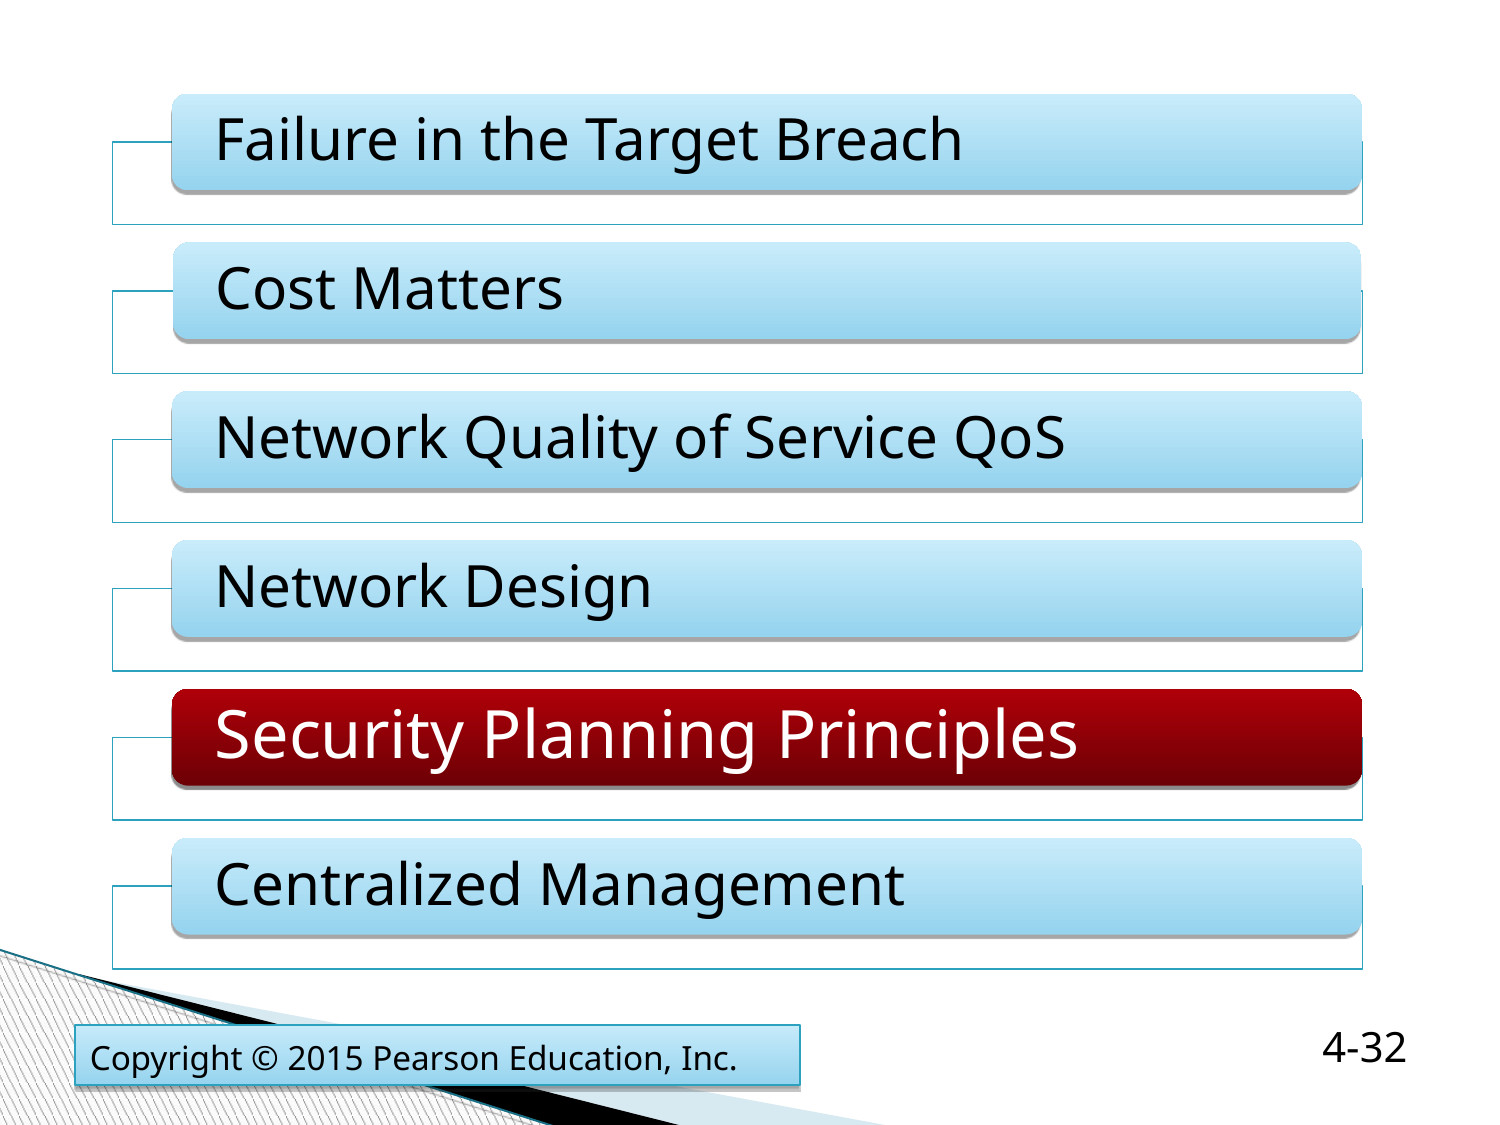

Failure in the Target Breach
Cost Matters
Network Quality of Service QoS
Network Design
Security Planning Principles
Centralized Management
Copyright © 2015 Pearson Education, Inc.